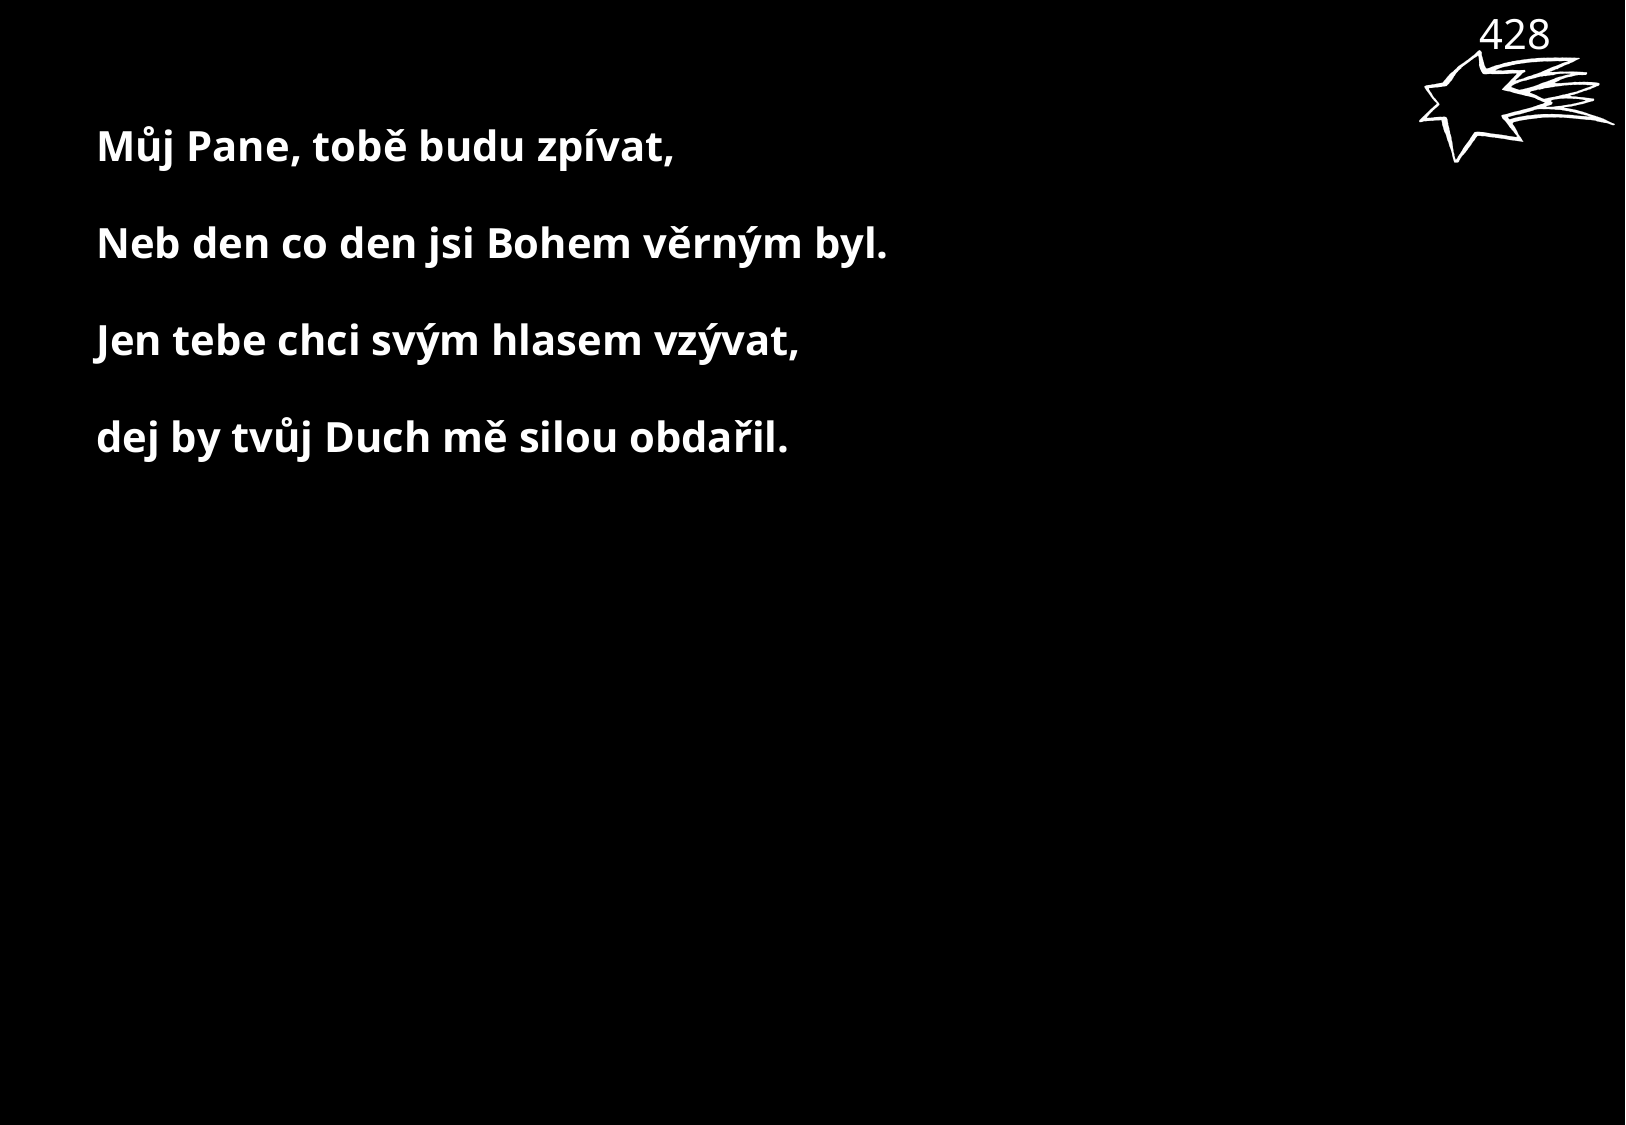

428
# Můj Pane, tobě budu zpívat,
Neb den co den jsi Bohem věrným byl.
Jen tebe chci svým hlasem vzývat,
dej by tvůj Duch mě silou obdařil.